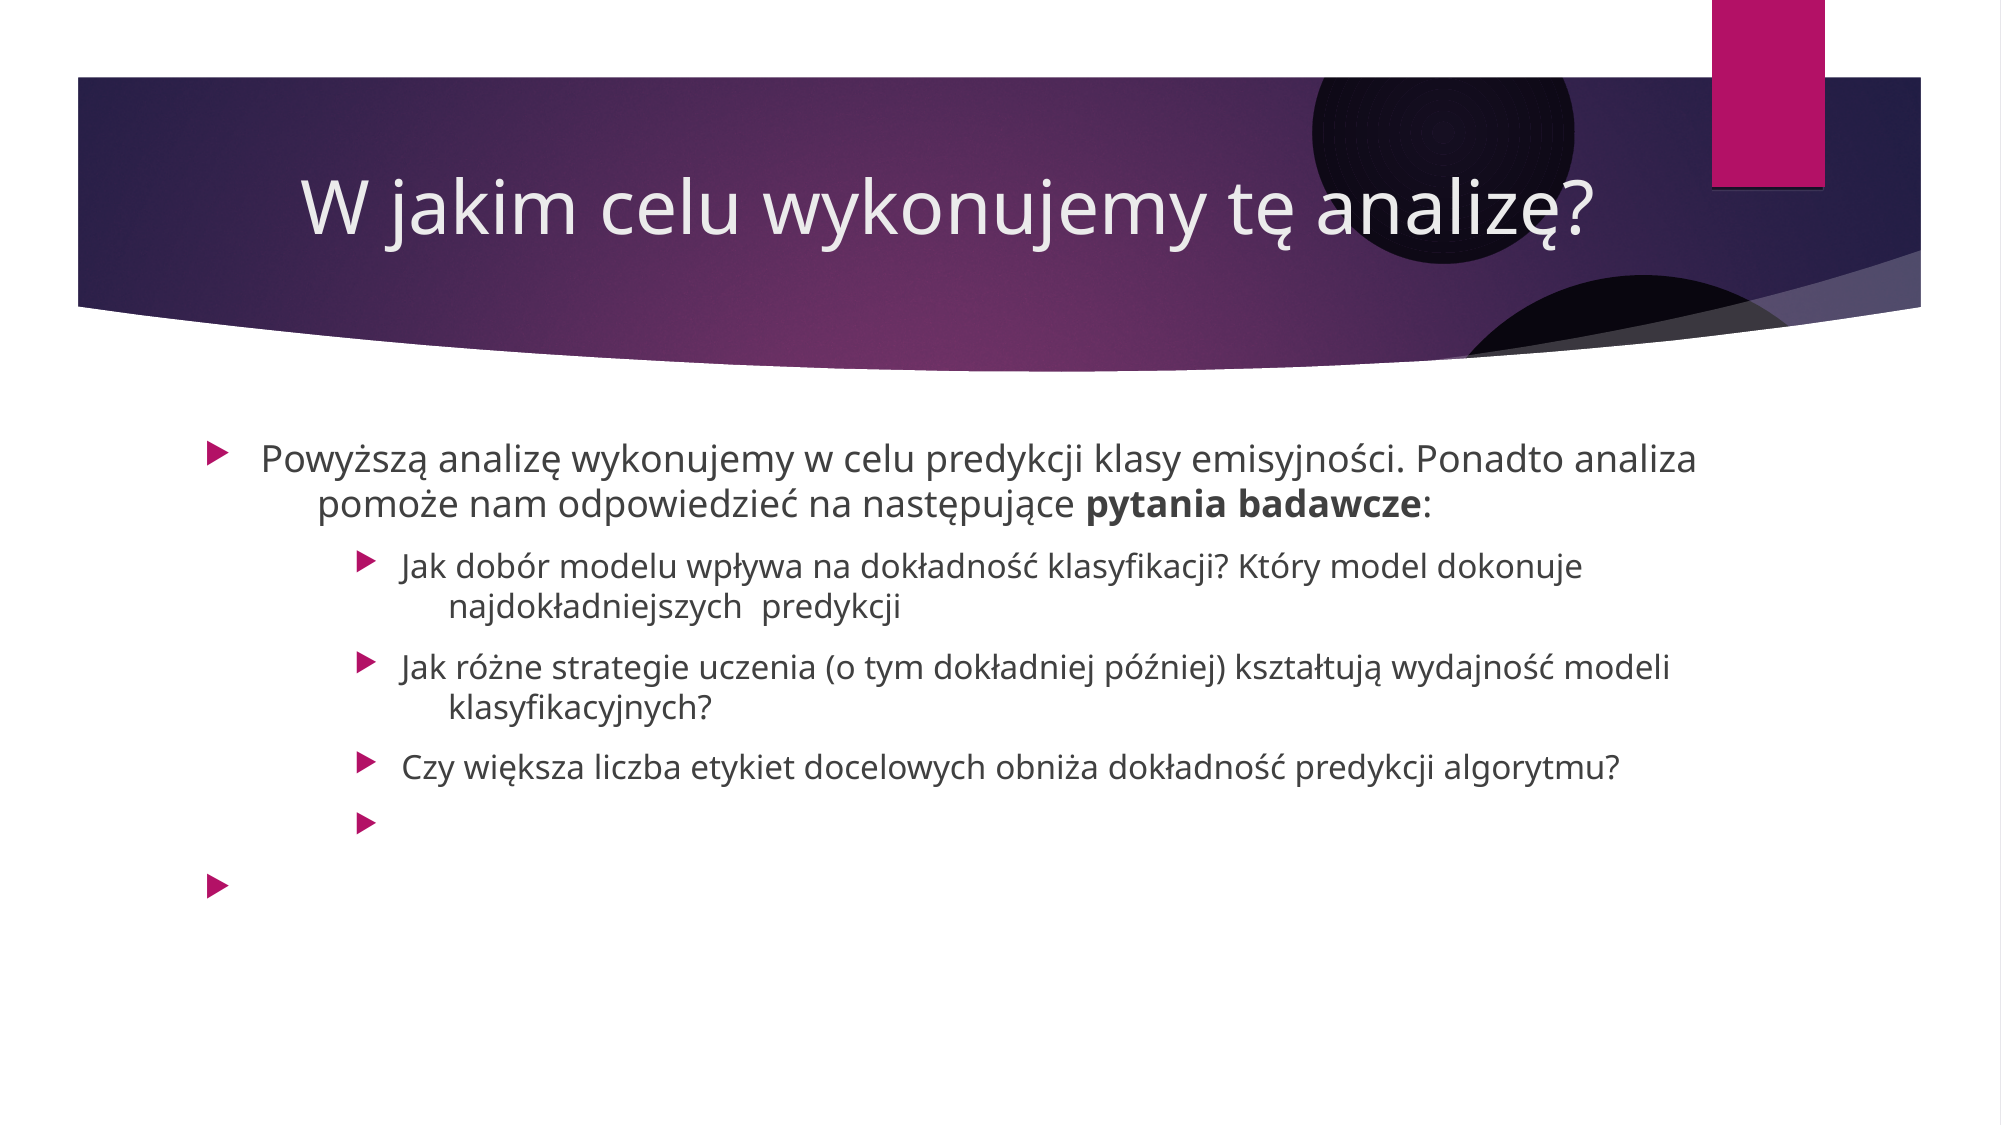

# W jakim celu wykonujemy tę analizę?
Powyższą analizę wykonujemy w celu predykcji klasy emisyjności. Ponadto analiza pomoże nam odpowiedzieć na następujące pytania badawcze:
Jak dobór modelu wpływa na dokładność klasyfikacji? Który model dokonuje najdokładniejszych predykcji
Jak różne strategie uczenia (o tym dokładniej później) kształtują wydajność modeli klasyfikacyjnych?
Czy większa liczba etykiet docelowych obniża dokładność predykcji algorytmu?